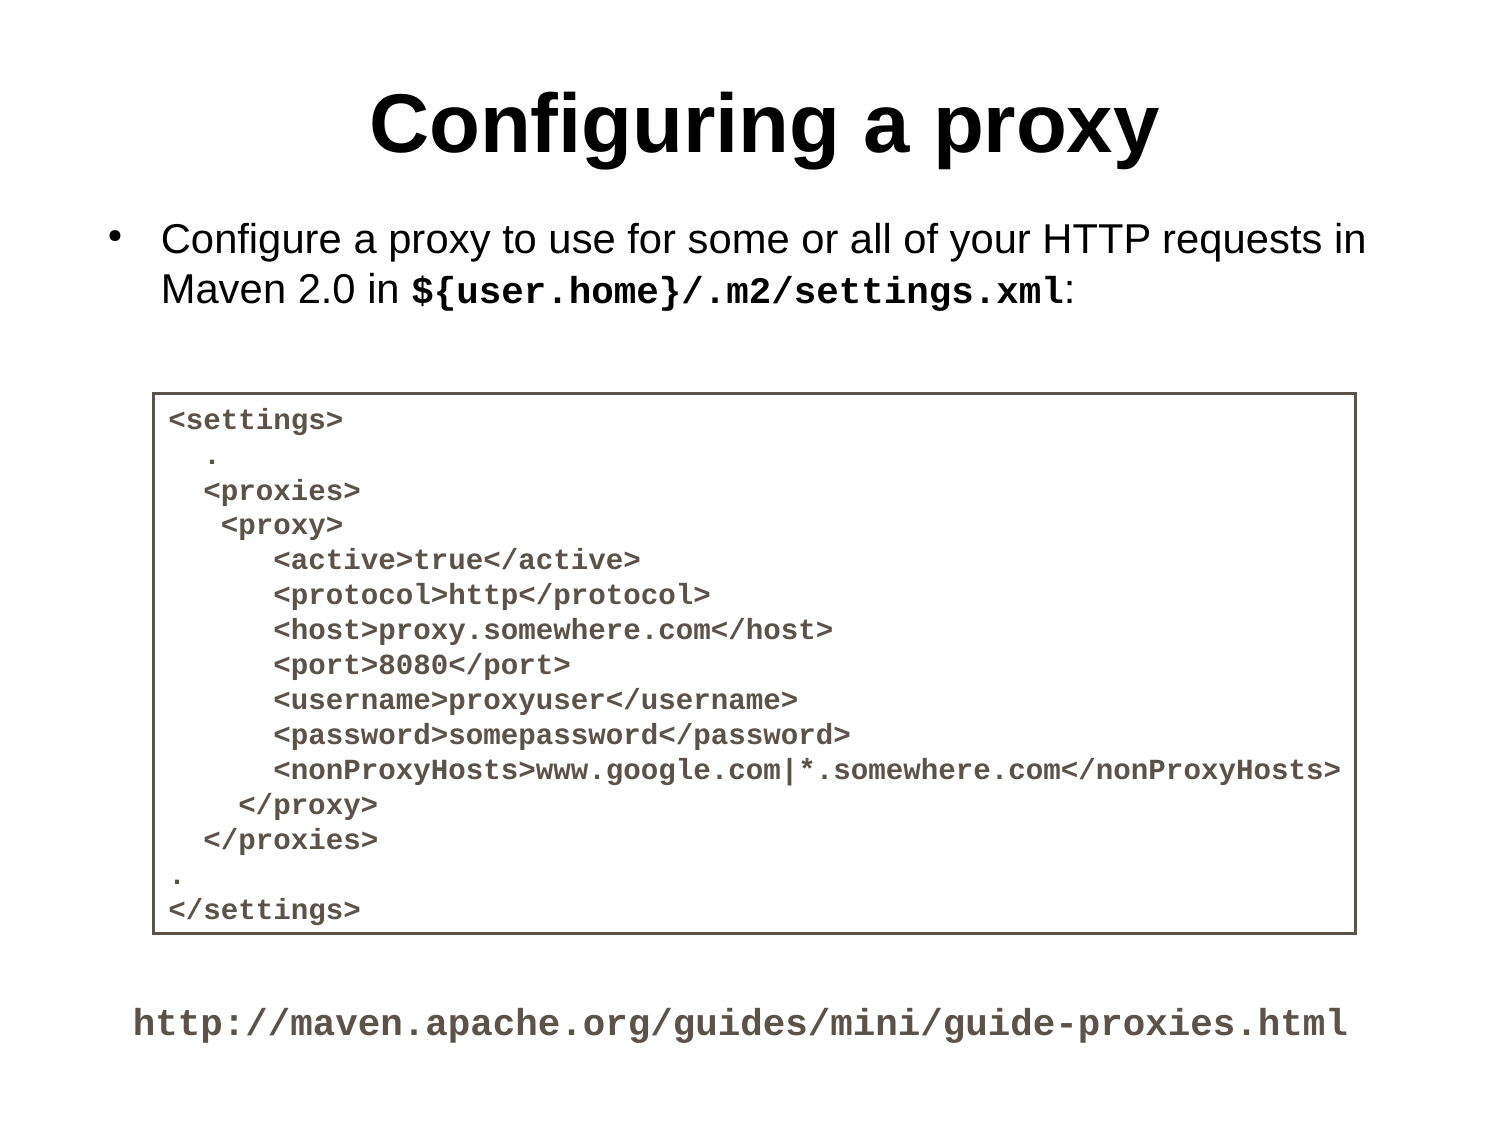

# Configuring a proxy
Configure a proxy to use for some or all of your HTTP requests in Maven 2.0 in ${user.home}/.m2/settings.xml:
<settings>
 .
 <proxies>
 <proxy>
 <active>true</active>
 <protocol>http</protocol>
 <host>proxy.somewhere.com</host>
 <port>8080</port>
 <username>proxyuser</username>
 <password>somepassword</password>
 <nonProxyHosts>www.google.com|*.somewhere.com</nonProxyHosts>
 </proxy>
 </proxies>
.
</settings>
http://maven.apache.org/guides/mini/guide-proxies.html